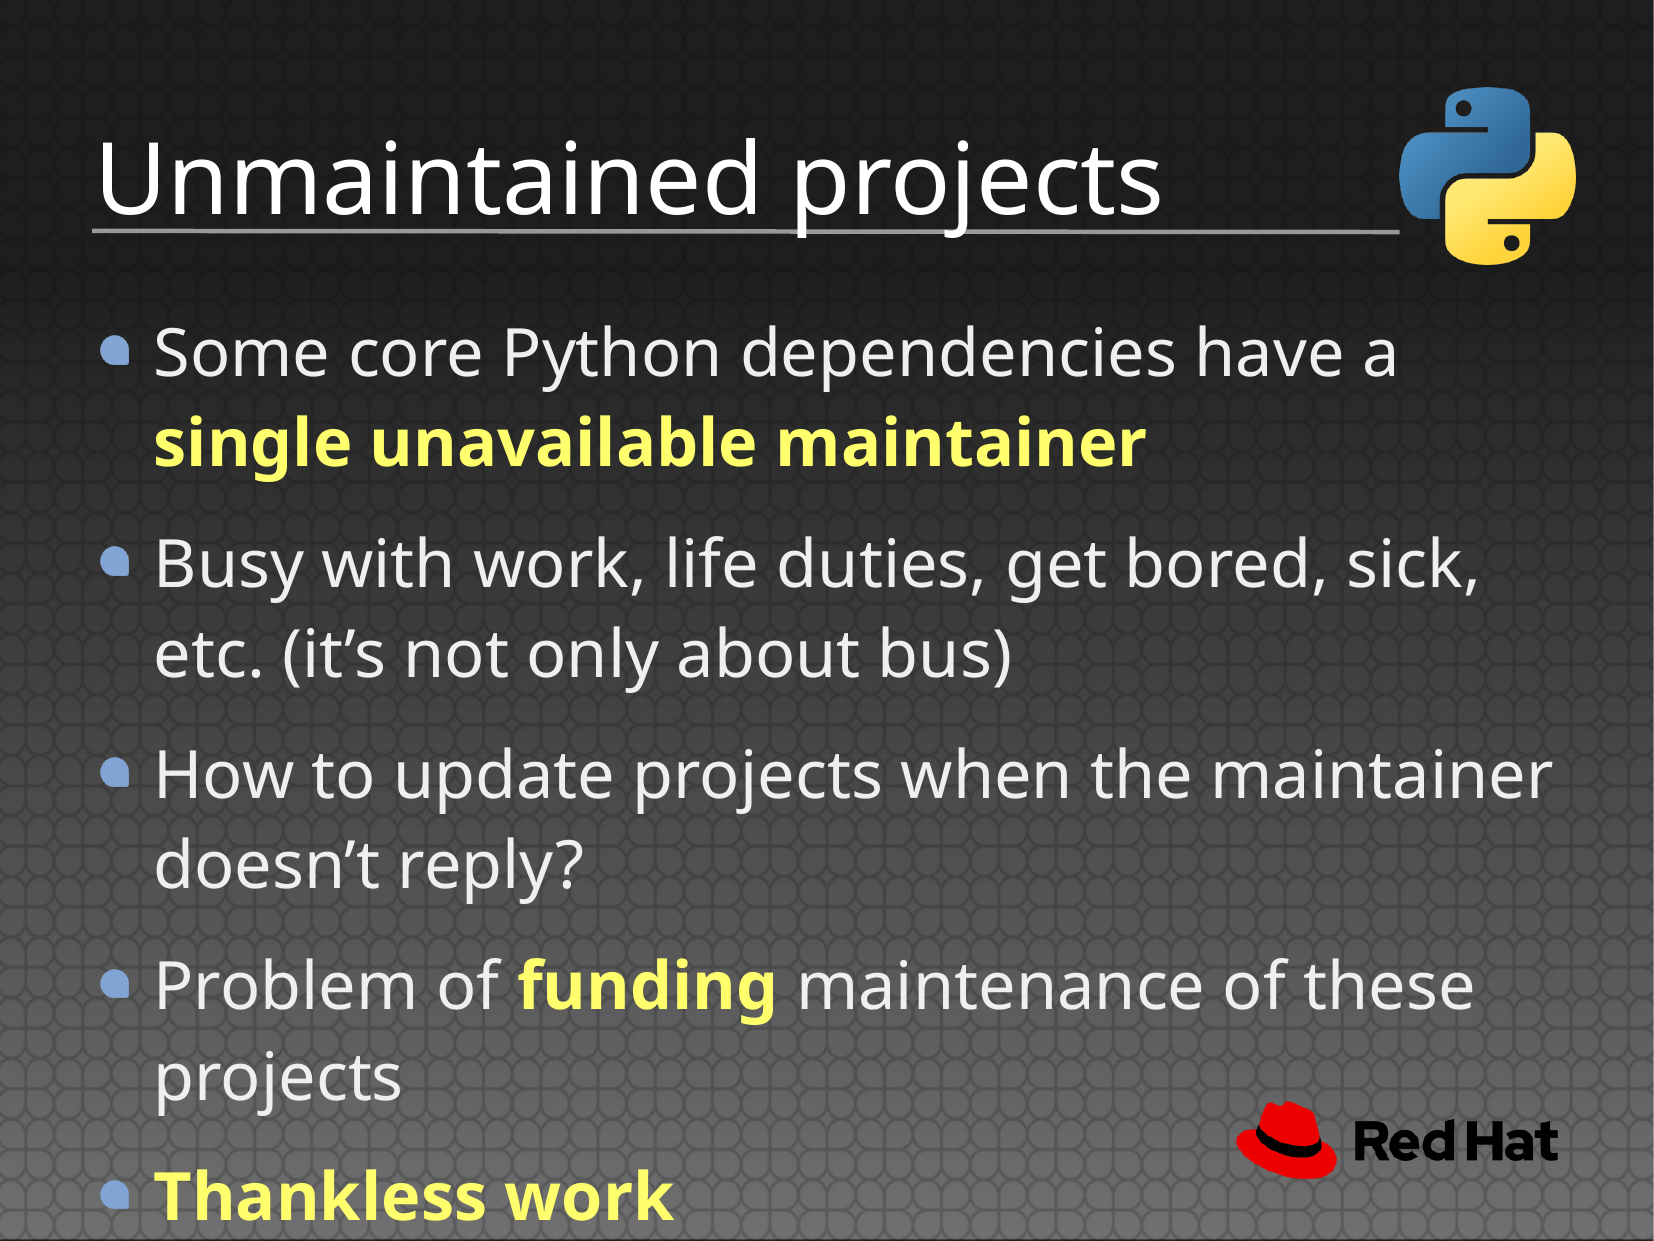

Unmaintained projects
# Some core Python dependencies have a single unavailable maintainer
Busy with work, life duties, get bored, sick, etc. (it’s not only about bus)
How to update projects when the maintainer doesn’t reply?
Problem of funding maintenance of these projects
Thankless work